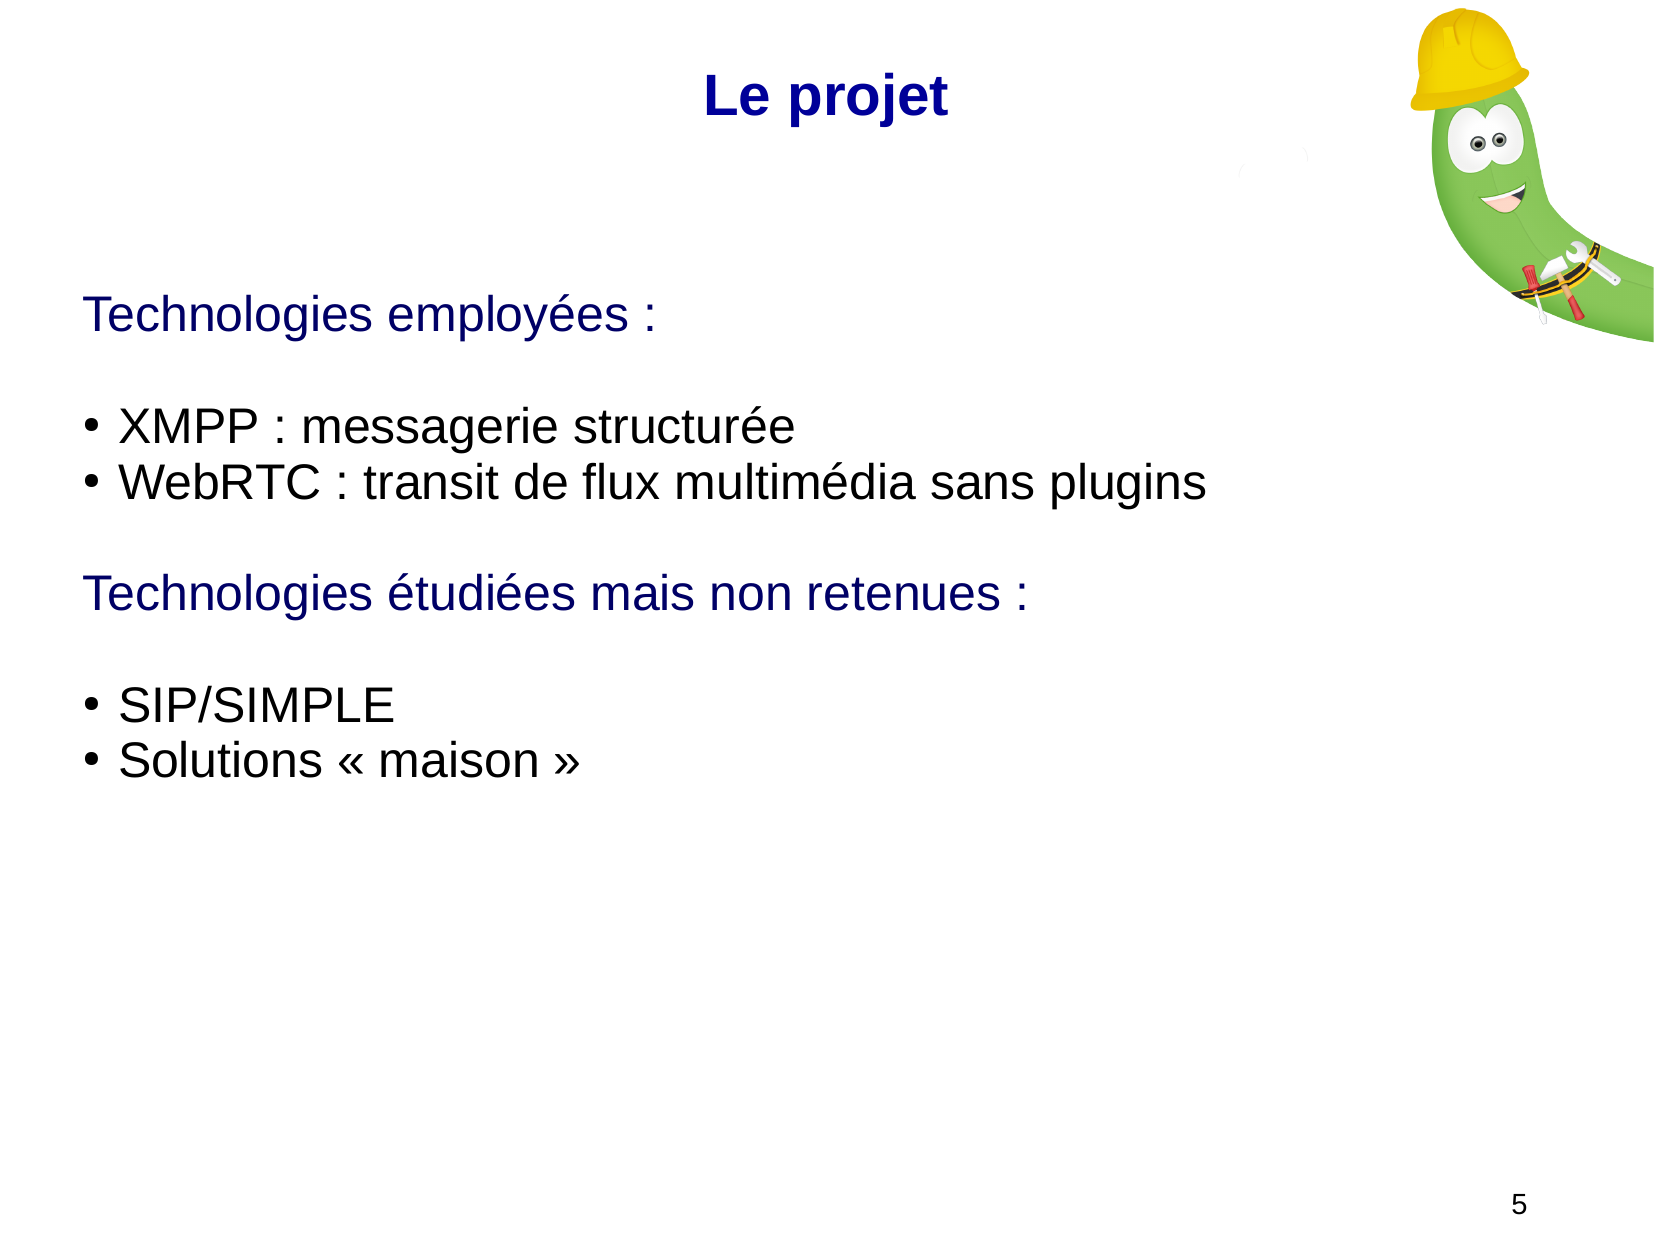

# Le projet
Technologies employées :
XMPP : messagerie structurée
WebRTC : transit de flux multimédia sans plugins
Technologies étudiées mais non retenues :
SIP/SIMPLE
Solutions « maison »